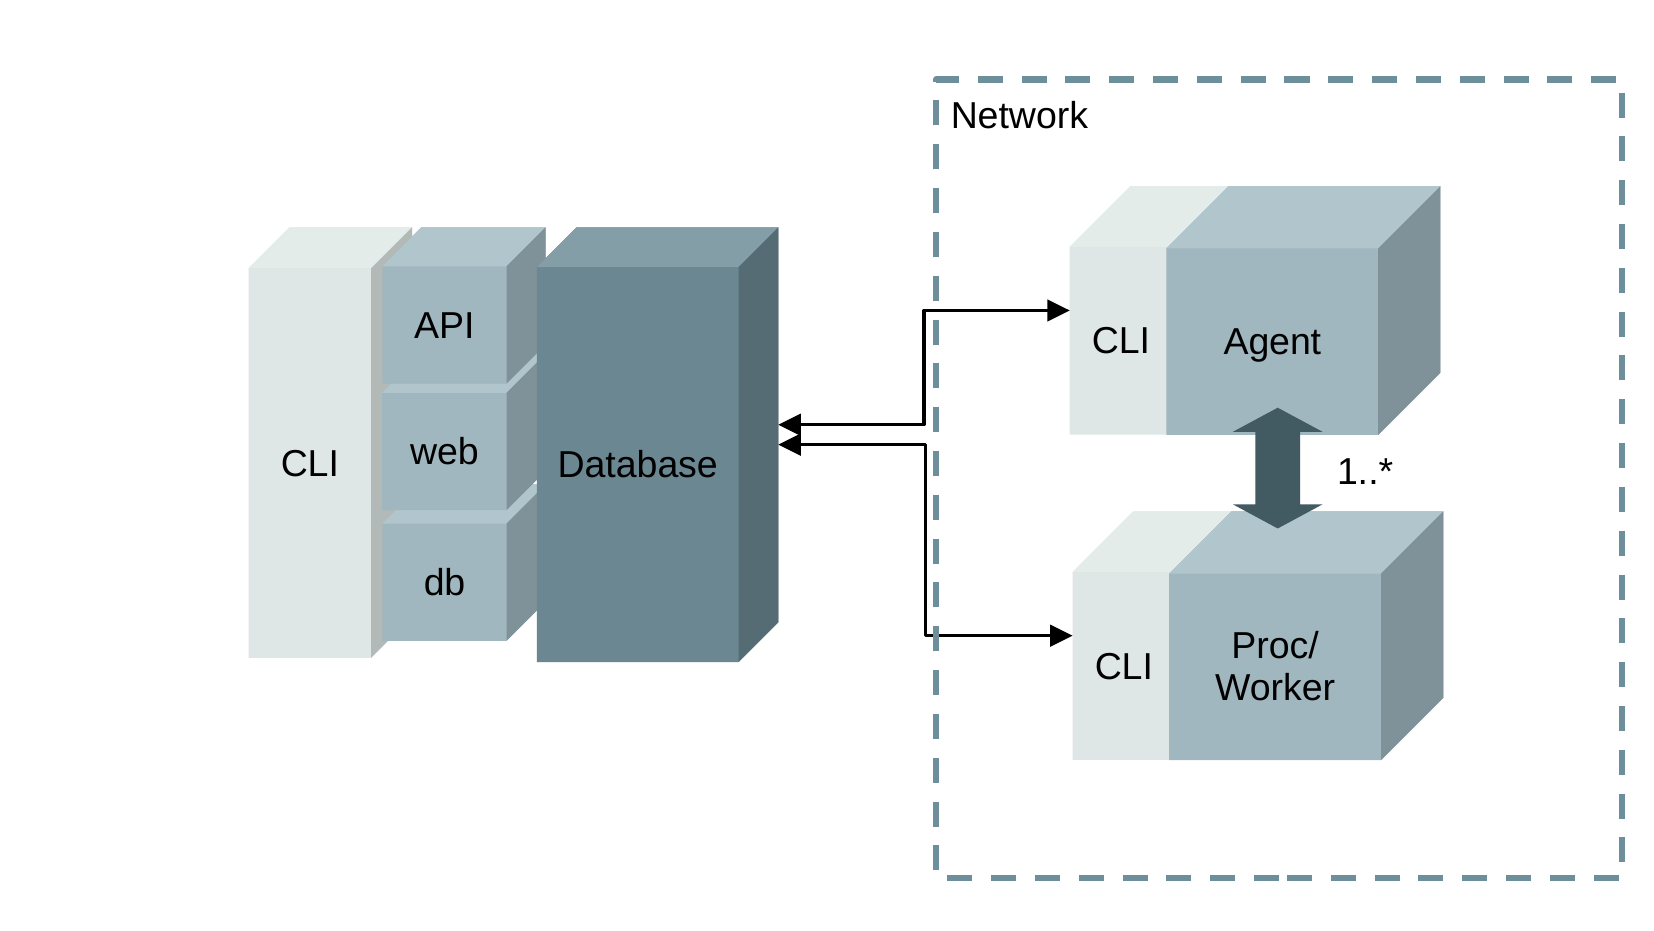

Network
CLI
Agent
CLI
API
Database
web
1..*
db
CLI
Proc/
Worker